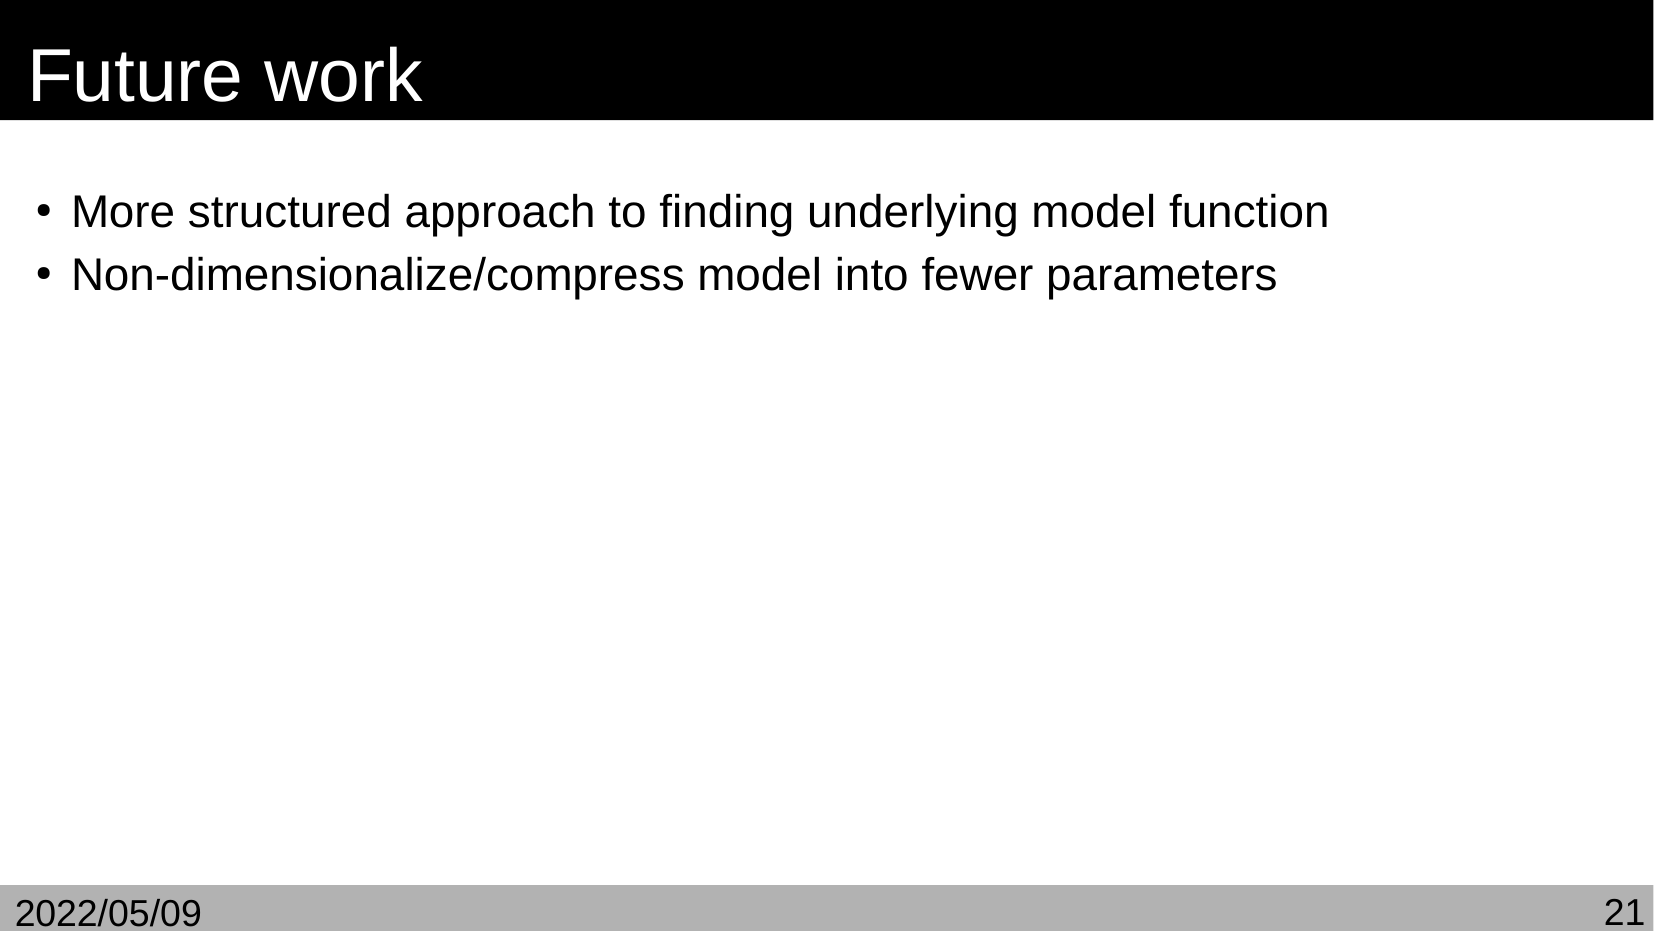

Future work
More structured approach to finding underlying model function
Non-dimensionalize/compress model into fewer parameters
2022/05/09